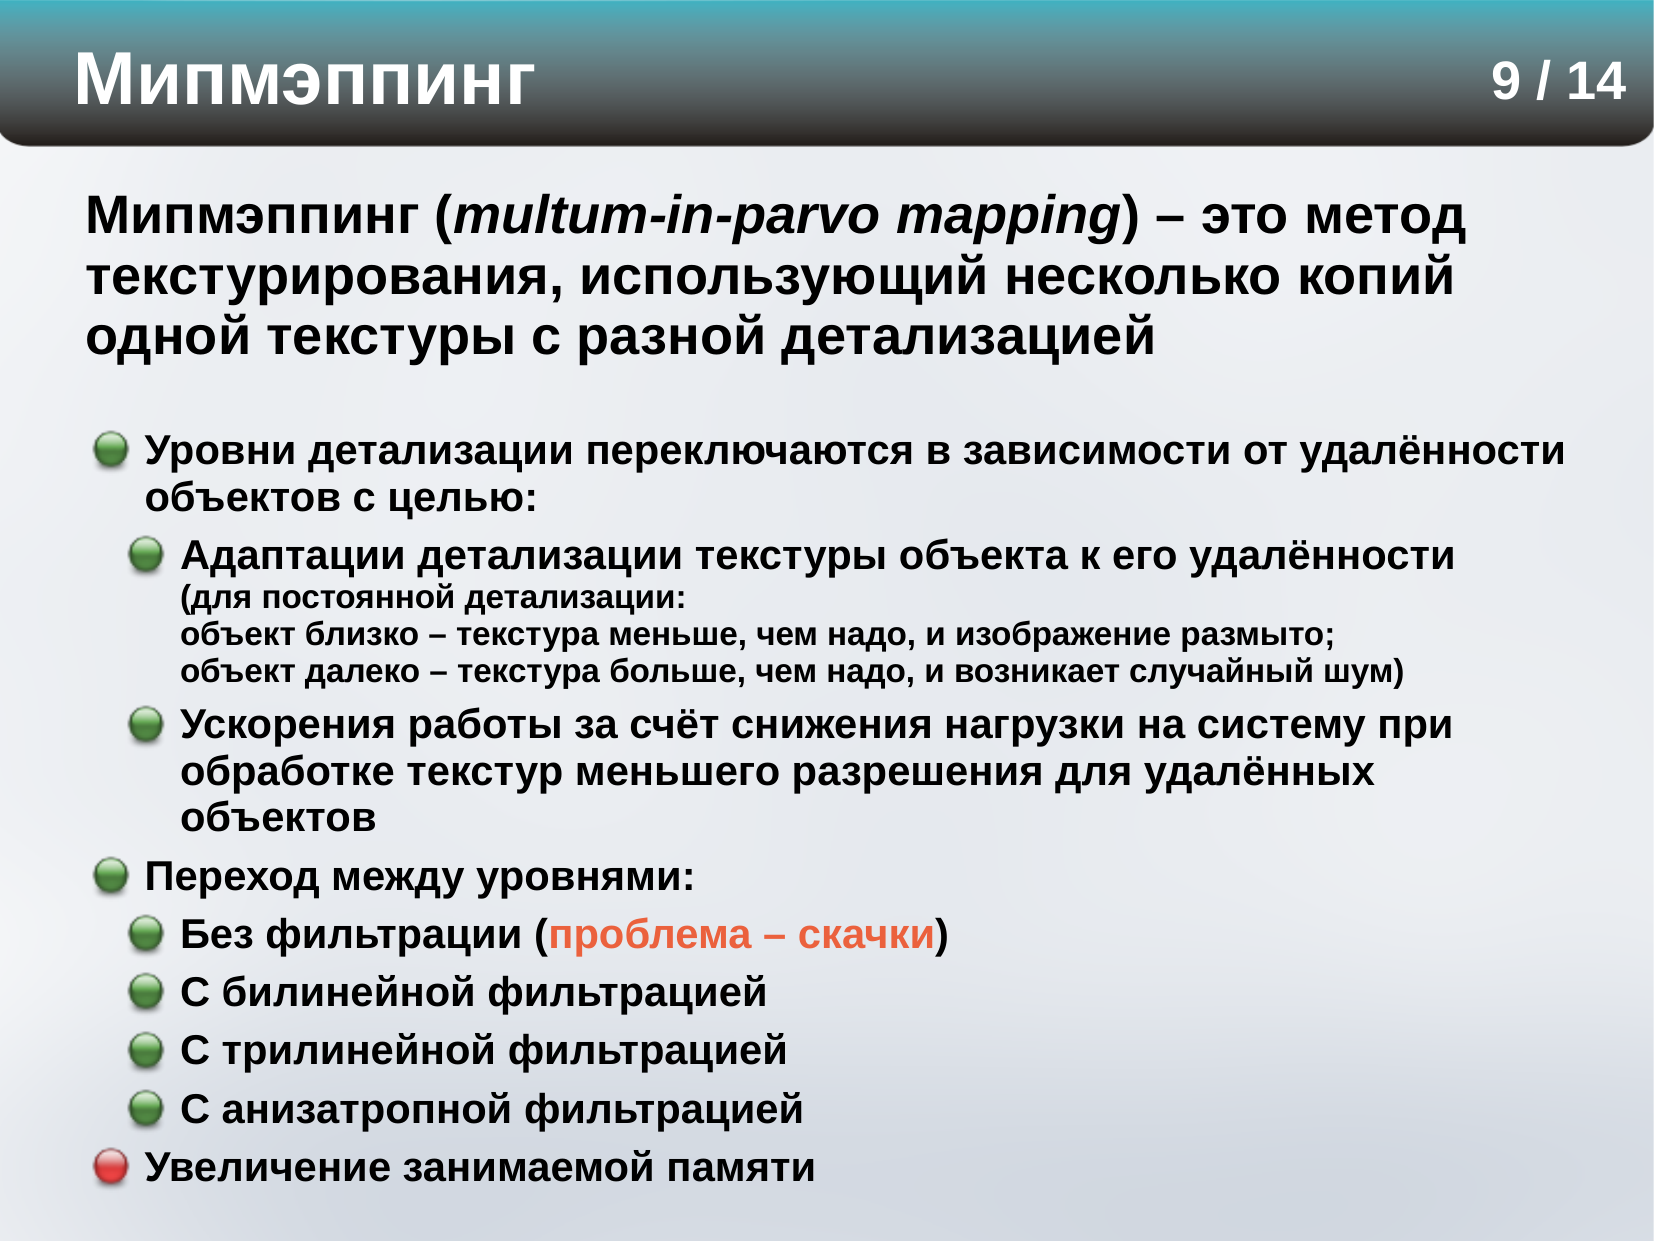

Мипмэппинг
Мипмэппинг (multum-in-parvo mapping) – это метод текстурирования, использующий несколько копий одной текстуры с разной детализацией
Уровни детализации переключаются в зависимости от удалённости объектов с целью:
Адаптации детализации текстуры объекта к его удалённости
(для постоянной детализации:
объект близко – текстура меньше, чем надо, и изображение размыто;
объект далеко – текстура больше, чем надо, и возникает случайный шум)
Ускорения работы за счёт снижения нагрузки на систему при обработке текстур меньшего разрешения для удалённых объектов
Переход между уровнями:
Без фильтрации (проблема – скачки)
С билинейной фильтрацией
С трилинейной фильтрацией
С анизатропной фильтрацией
Увеличение занимаемой памяти